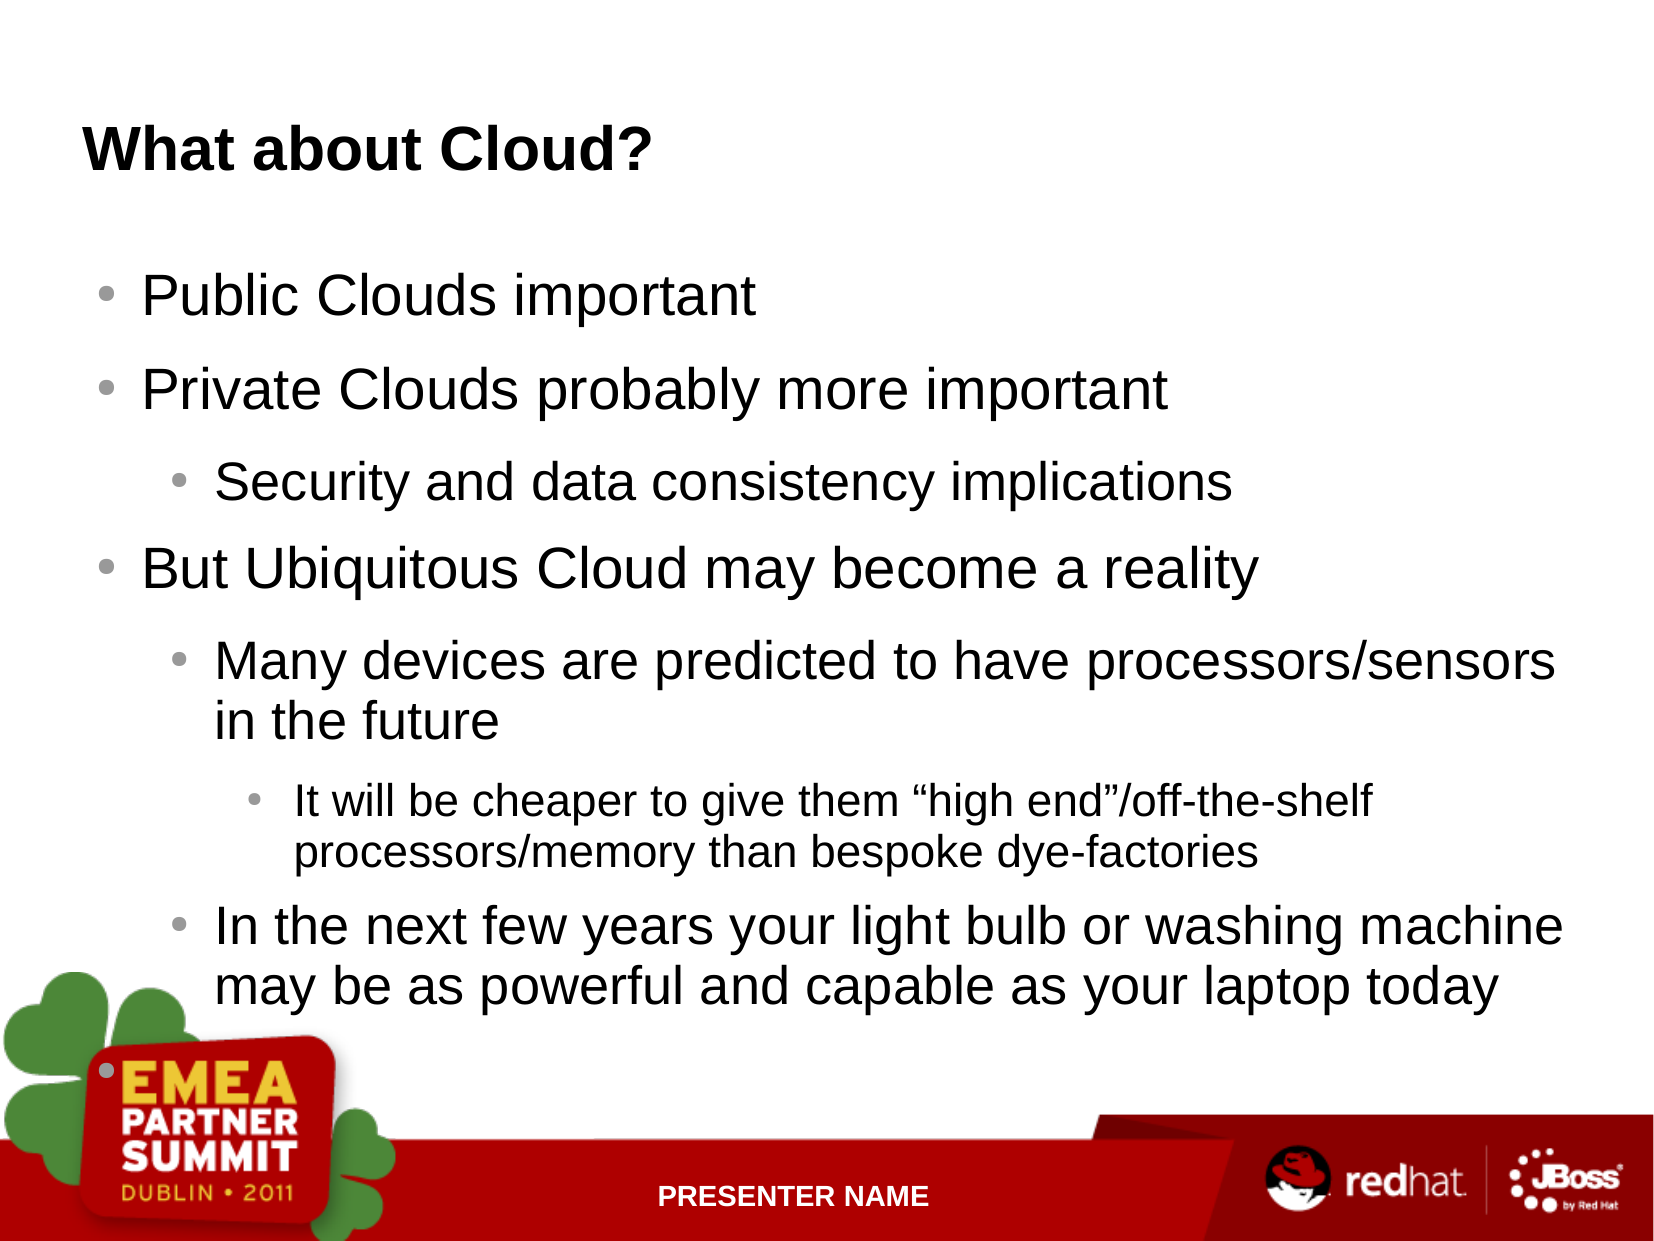

# What about Cloud?
Public Clouds important
Private Clouds probably more important
Security and data consistency implications
But Ubiquitous Cloud may become a reality
Many devices are predicted to have processors/sensors in the future
It will be cheaper to give them “high end”/off-the-shelf processors/memory than bespoke dye-factories
In the next few years your light bulb or washing machine may be as powerful and capable as your laptop today